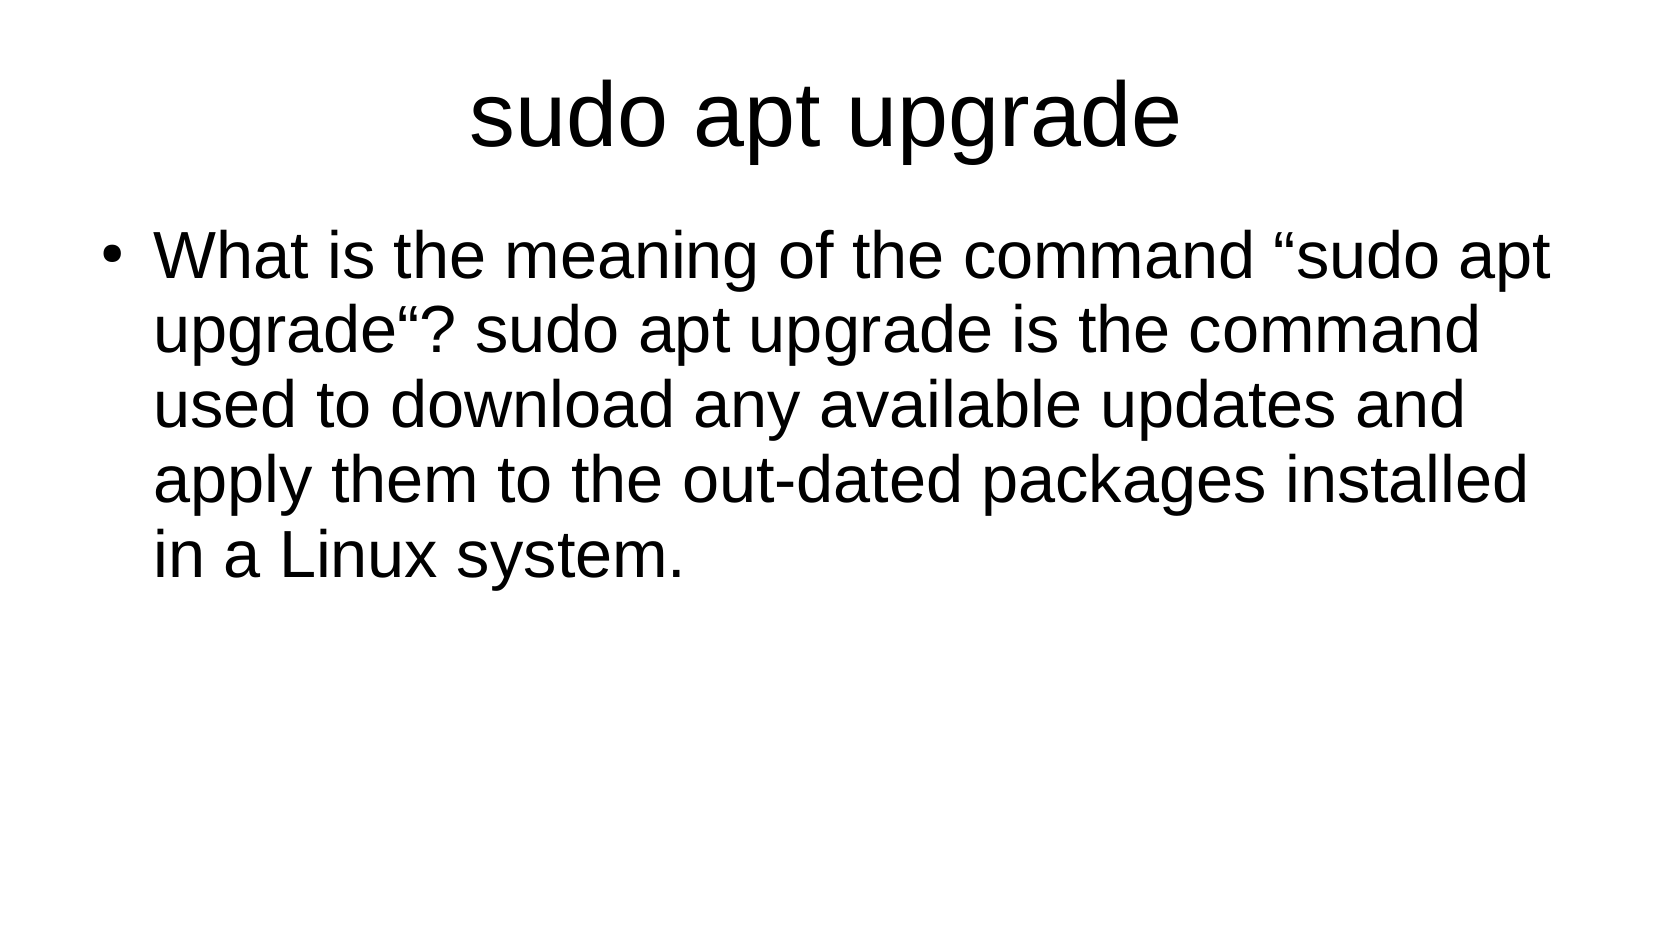

# sudo apt upgrade
What is the meaning of the command “sudo apt upgrade“? sudo apt upgrade is the command used to download any available updates and apply them to the out-dated packages installed in a Linux system.